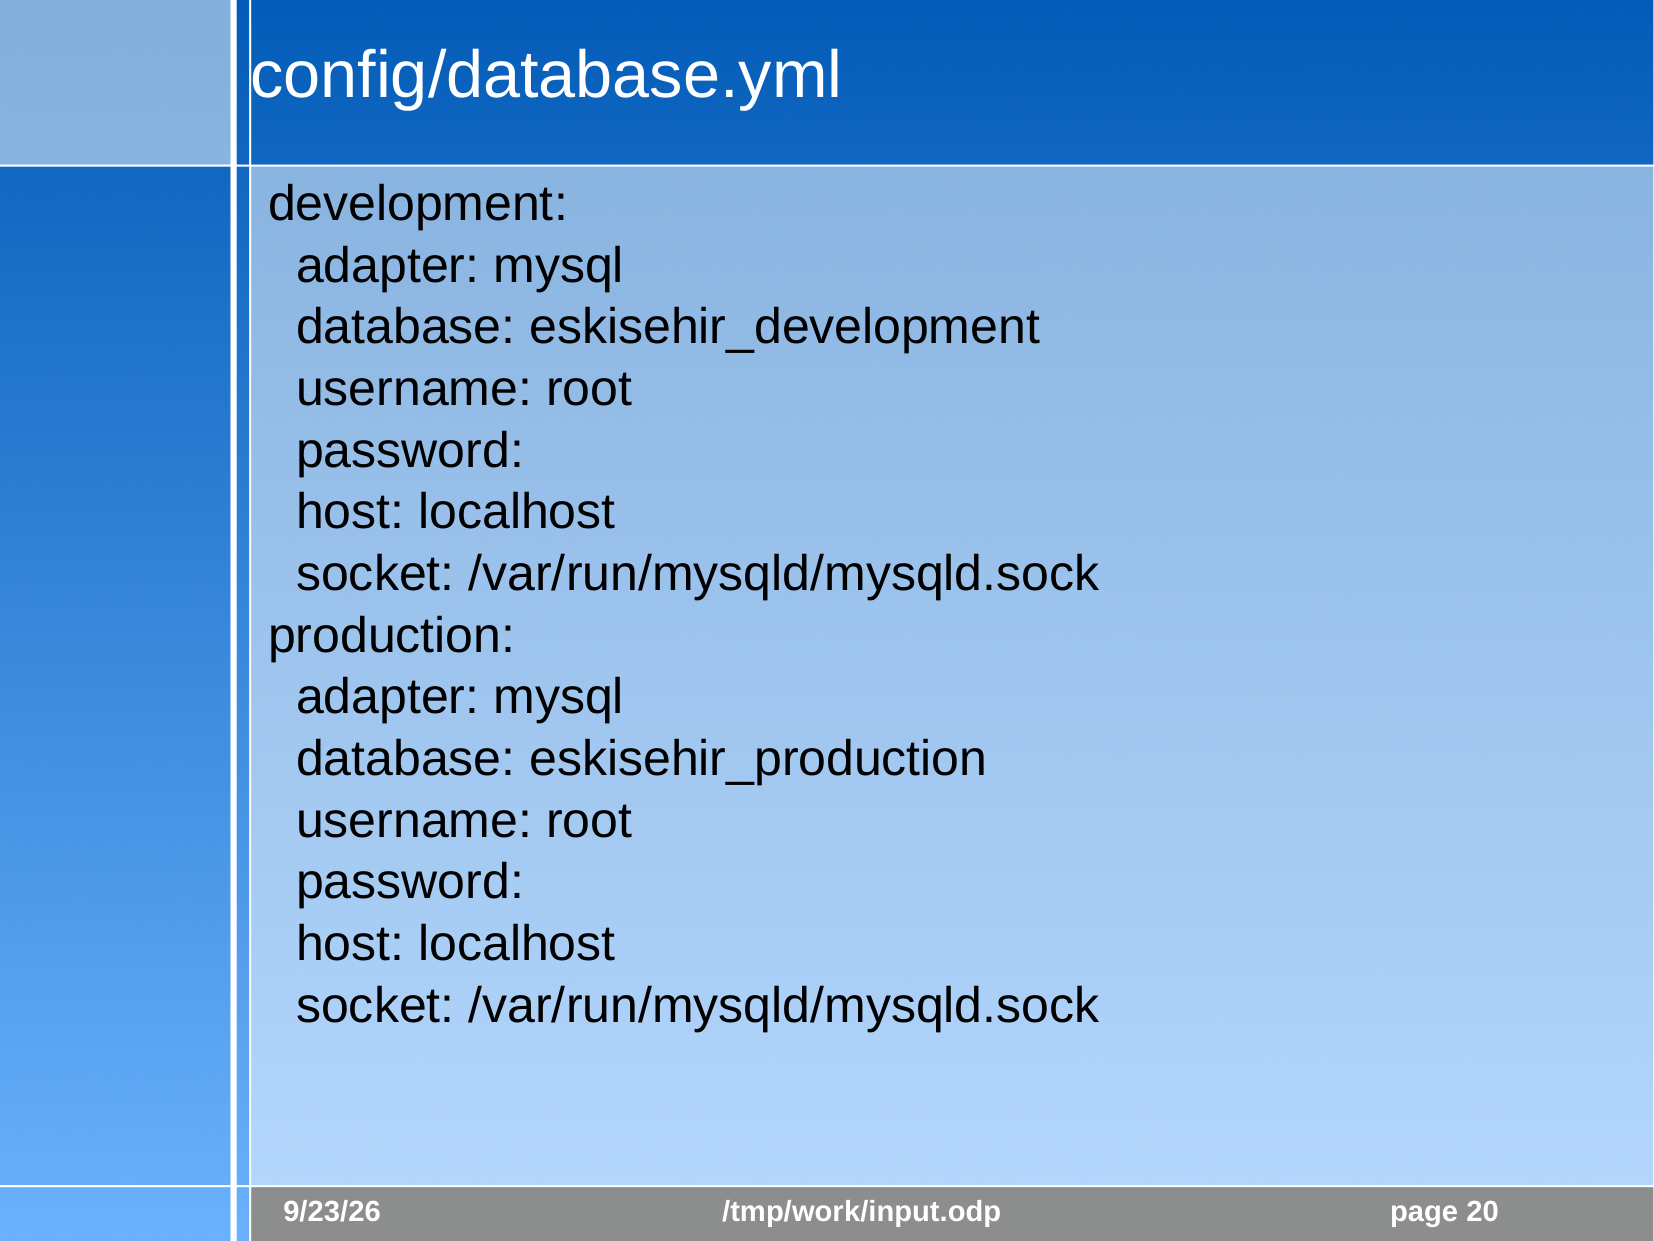

# config/database.yml
development:
 adapter: mysql
 database: eskisehir_development
 username: root
 password:
 host: localhost
 socket: /var/run/mysqld/mysqld.sock
production:
 adapter: mysql
 database: eskisehir_production
 username: root
 password:
 host: localhost
 socket: /var/run/mysqld/mysqld.sock